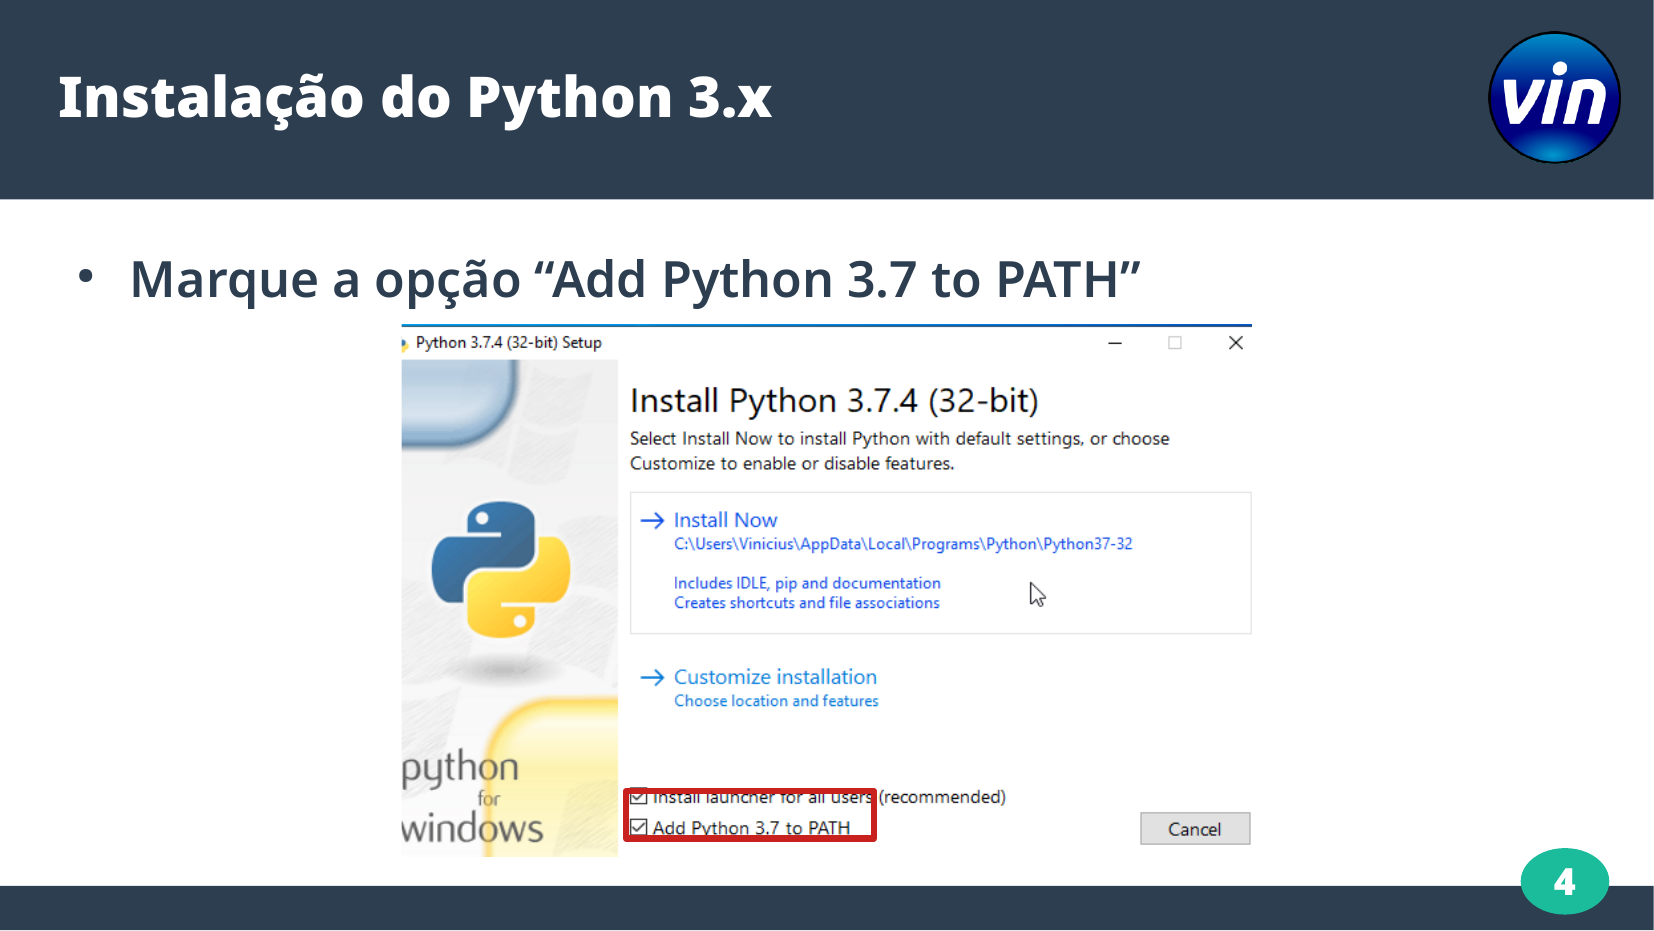

# Instalação do Python 3.x
Marque a opção “Add Python 3.7 to PATH”
4